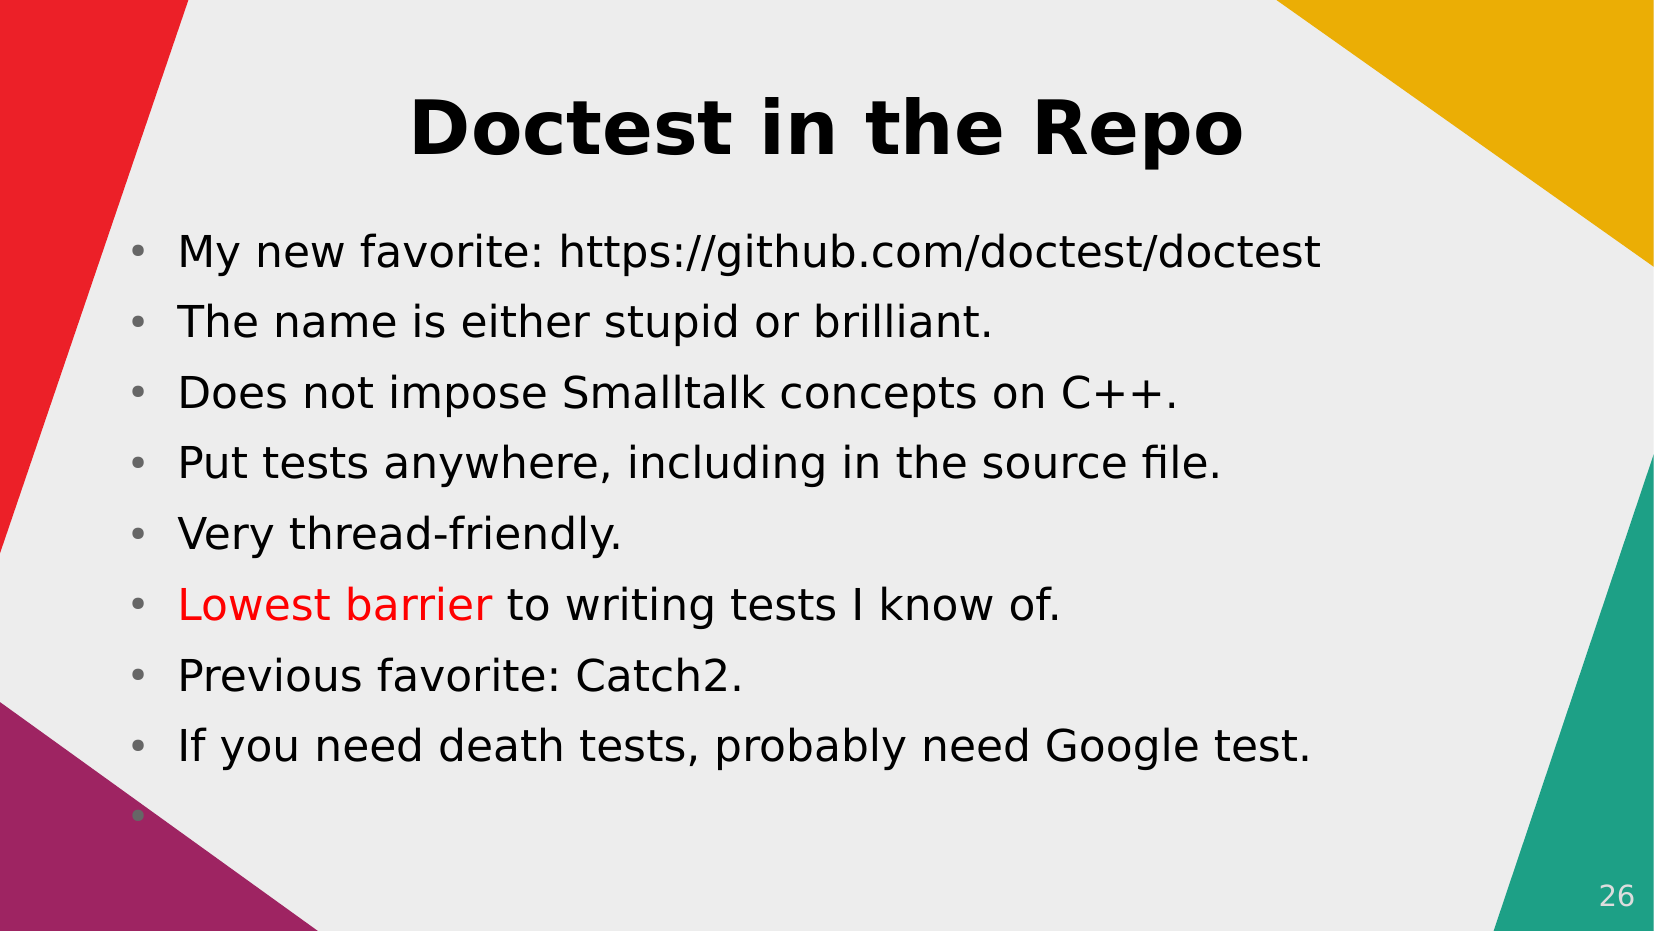

# Doctest in the Repo
My new favorite: https://github.com/doctest/doctest
The name is either stupid or brilliant.
Does not impose Smalltalk concepts on C++.
Put tests anywhere, including in the source file.
Very thread-friendly.
Lowest barrier to writing tests I know of.
Previous favorite: Catch2.
If you need death tests, probably need Google test.
26